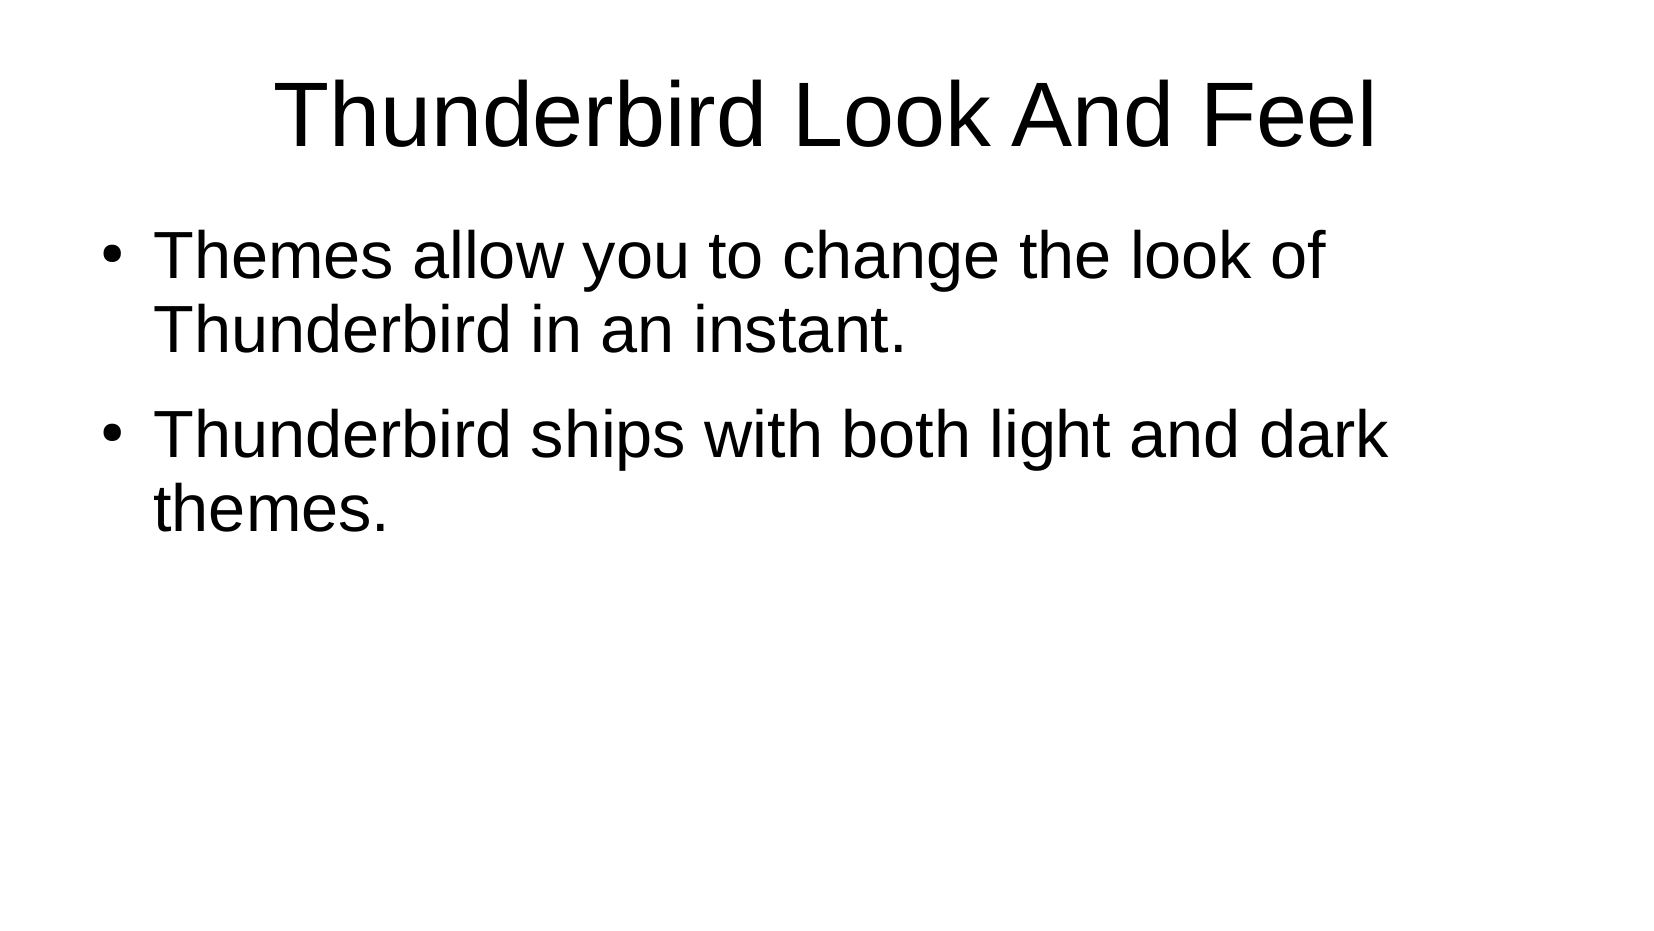

# Thunderbird Look And Feel
Themes allow you to change the look of Thunderbird in an instant.
Thunderbird ships with both light and dark themes.